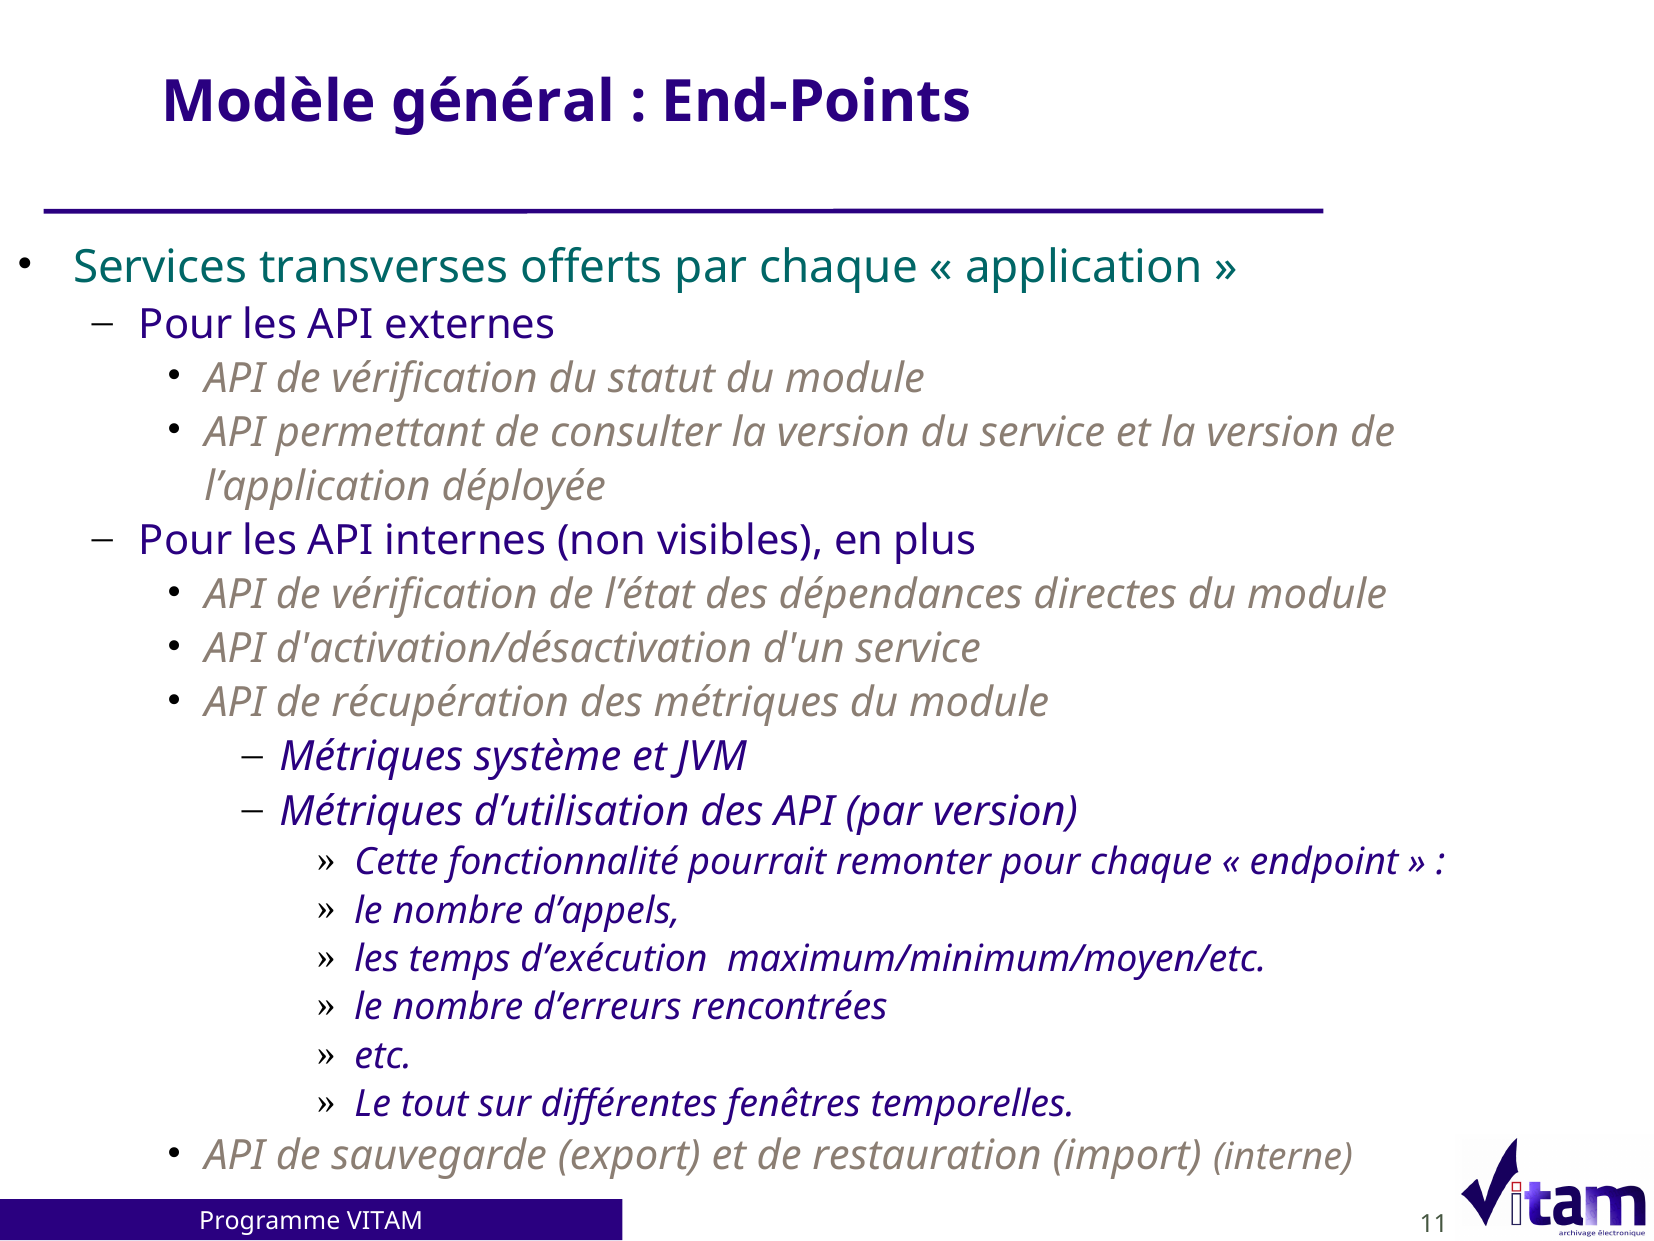

# Modèle général : End-Points
Services transverses offerts par chaque « application »
Pour les API externes
API de vérification du statut du module
API permettant de consulter la version du service et la version de l’application déployée
Pour les API internes (non visibles), en plus
API de vérification de l’état des dépendances directes du module
API d'activation/désactivation d'un service
API de récupération des métriques du module
Métriques système et JVM
Métriques d’utilisation des API (par version)
Cette fonctionnalité pourrait remonter pour chaque « endpoint » :
le nombre d’appels,
les temps d’exécution maximum/minimum/moyen/etc.
le nombre d’erreurs rencontrées
etc.
Le tout sur différentes fenêtres temporelles.
API de sauvegarde (export) et de restauration (import) (interne)
11